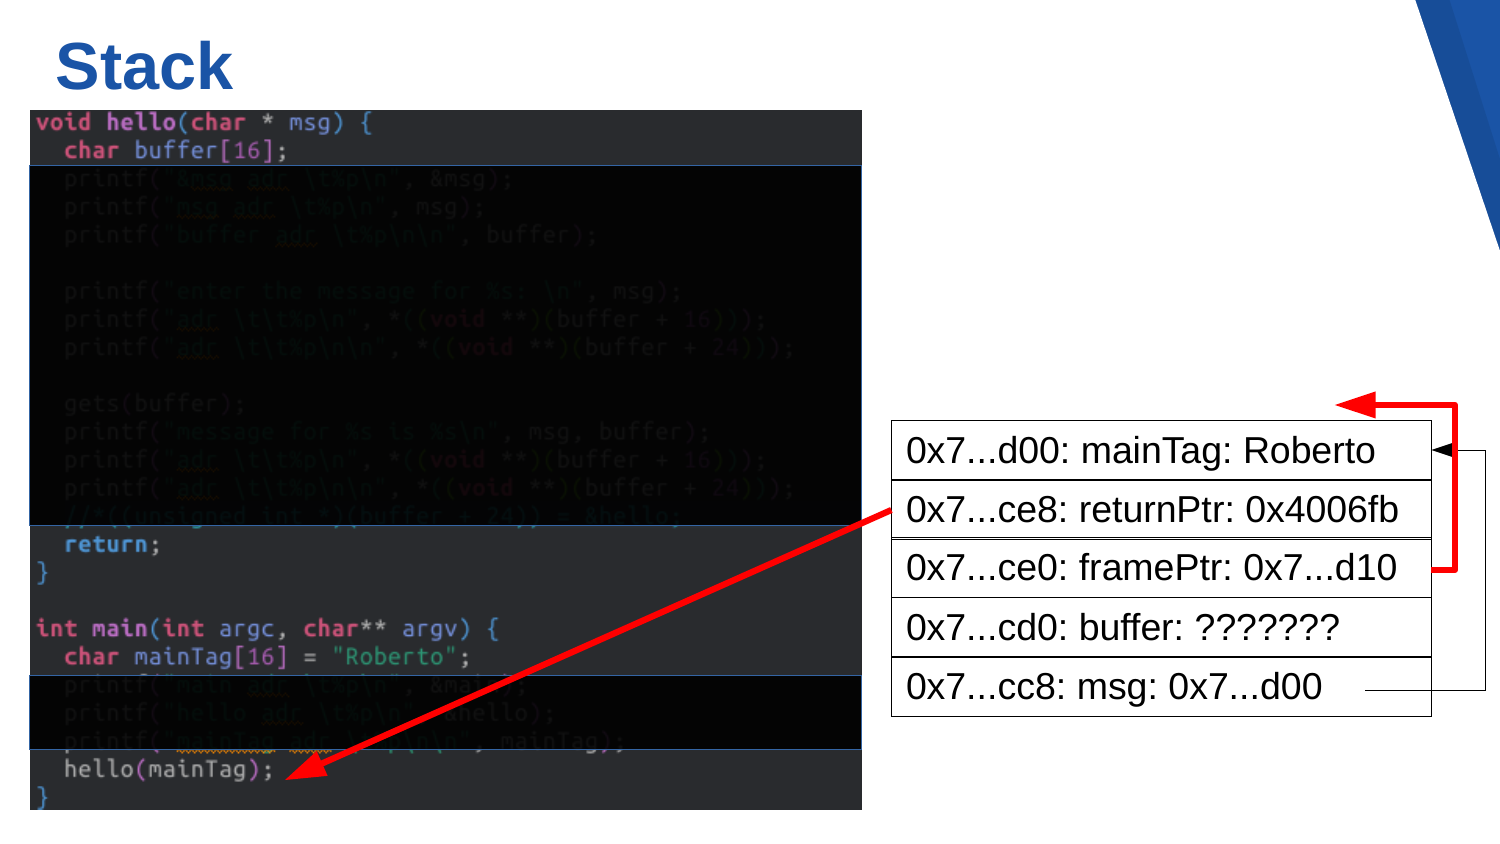

# Stack
0x7...d00: mainTag: Roberto
0x7...ce8: returnPtr: 0x4006fb
0x7...ce0: framePtr: 0x7...d10
0x7...cd0: buffer: ???????
0x7...cc8: msg: 0x7...d00